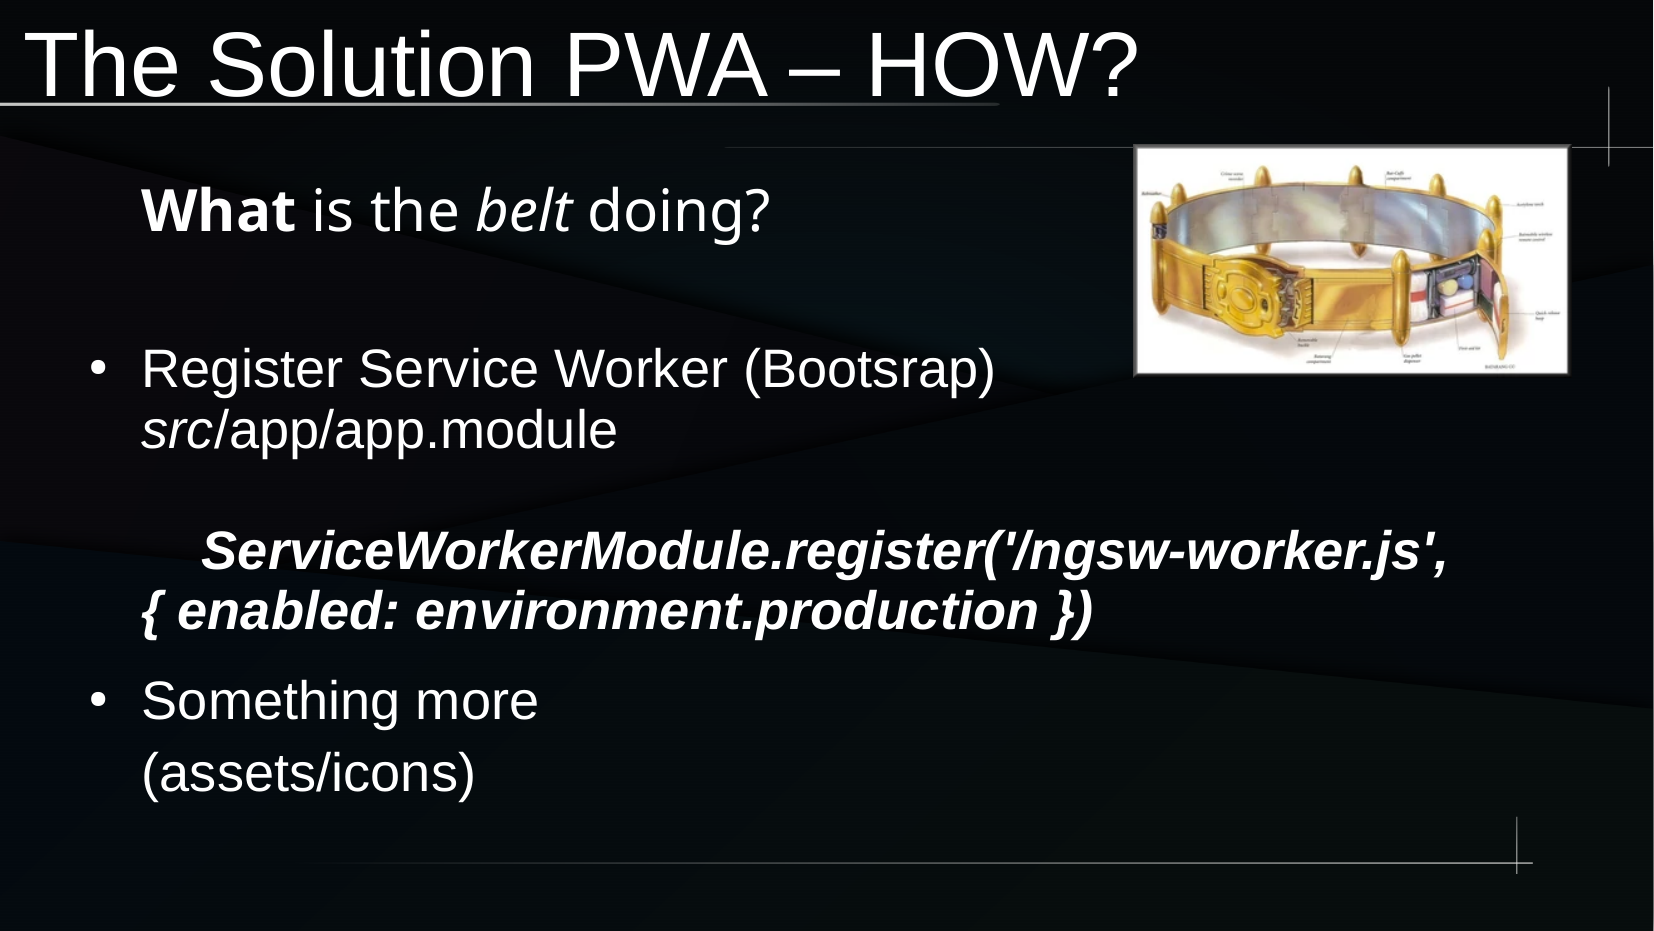

# The Solution PWA – HOW?
What is the belt doing?
Register Service Worker (Bootsrap)
src/app/app.module
 ServiceWorkerModule.register('/ngsw-worker.js', { enabled: environment.production })
Something more
(assets/icons)